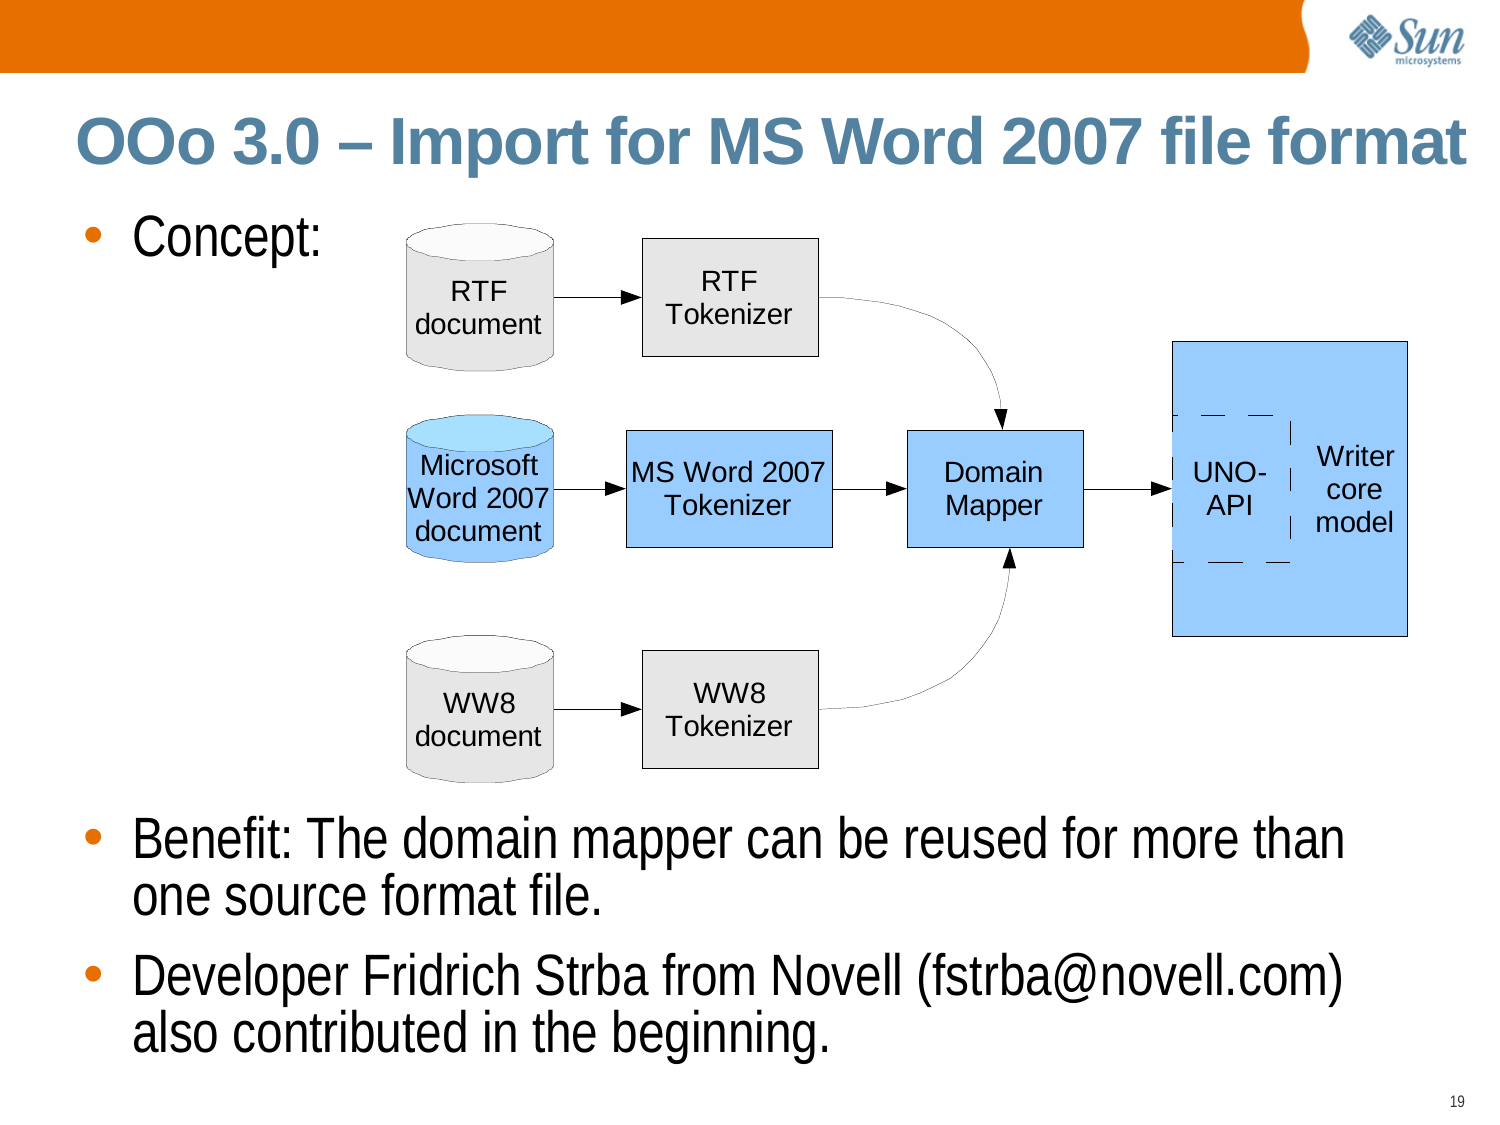

# OOo 3.0 – Import for MS Word 2007 file format
Concept:
Benefit: The domain mapper can be reused for more than one source format file.
Developer Fridrich Strba from Novell (fstrba@novell.com) also contributed in the beginning.